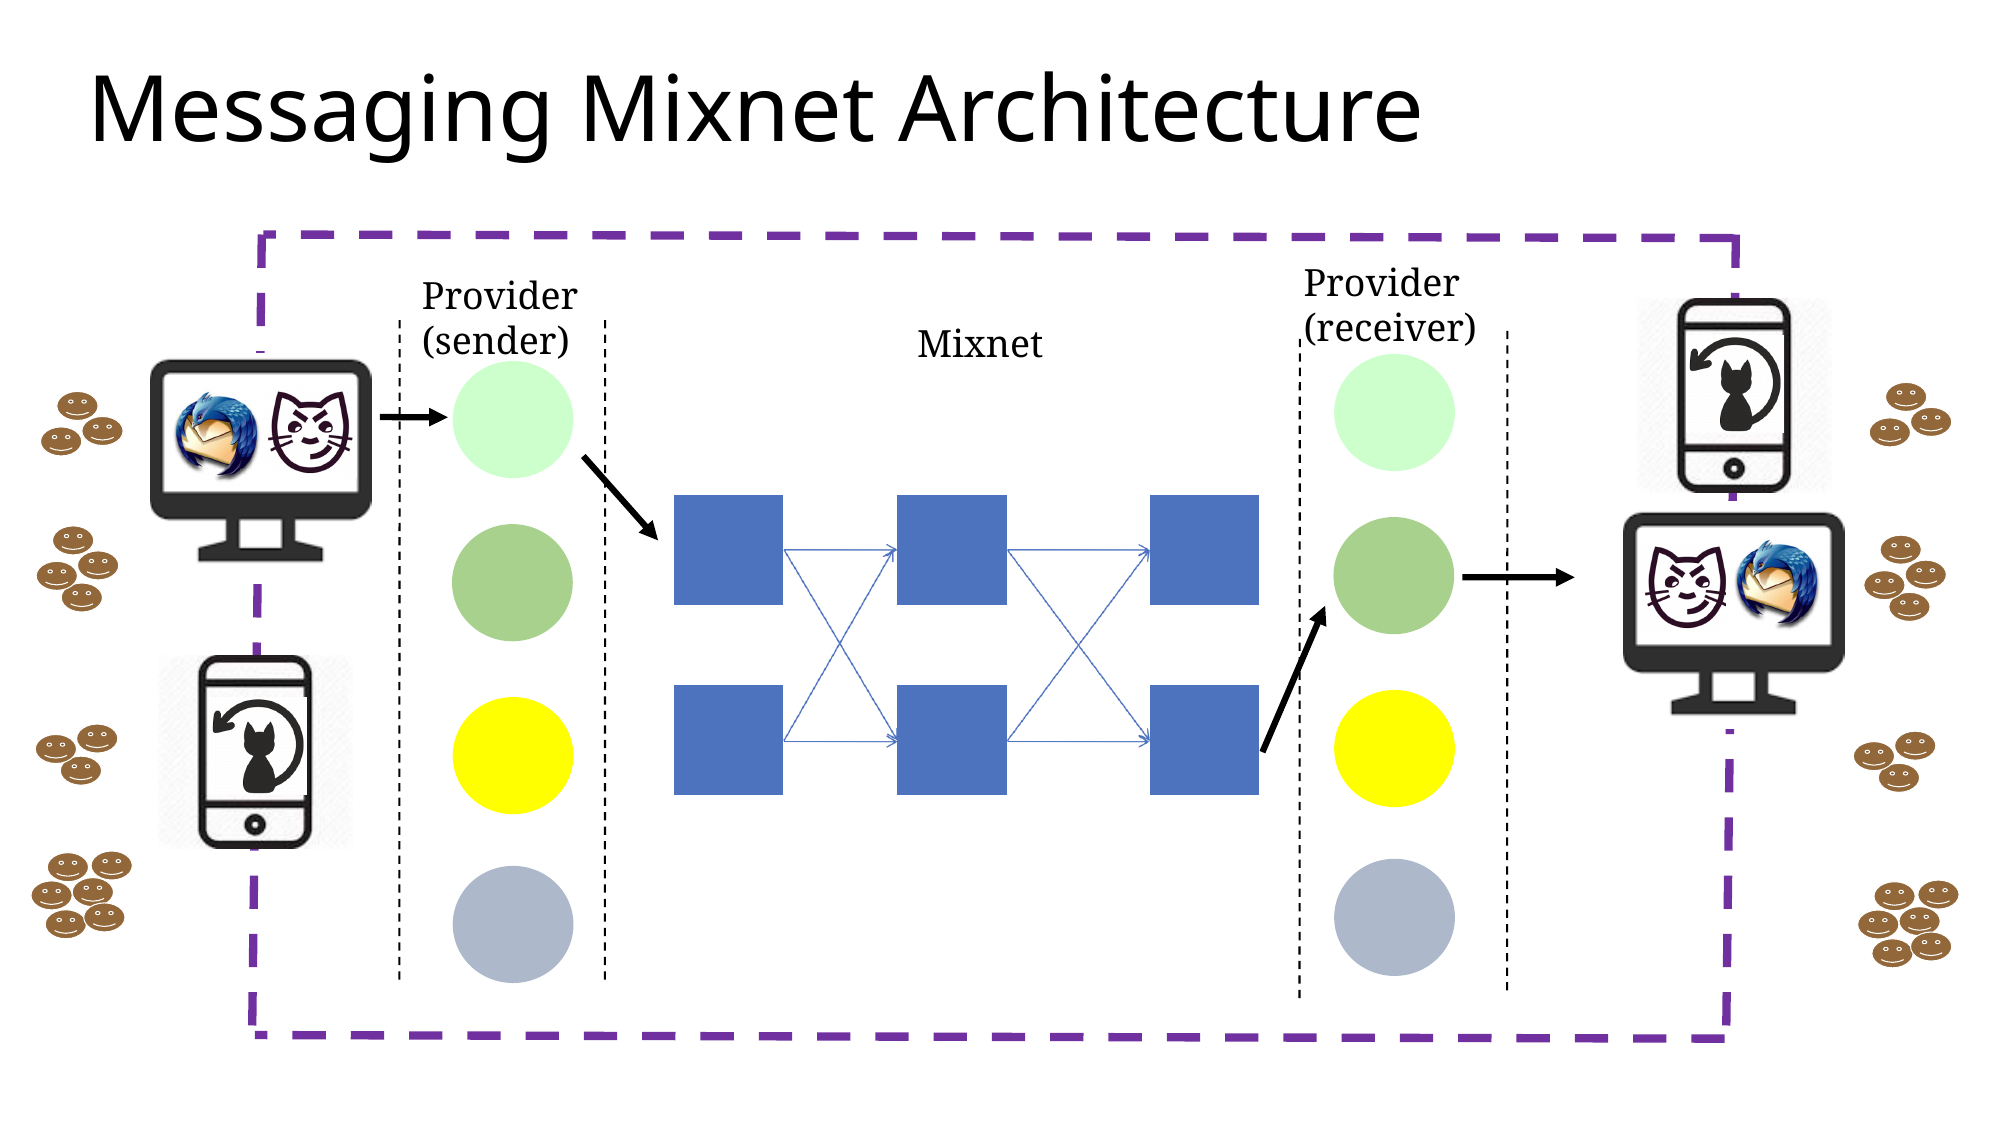

# Messaging Mixnet Architecture
Provider
(receiver)
Provider
(sender)
Mixnet